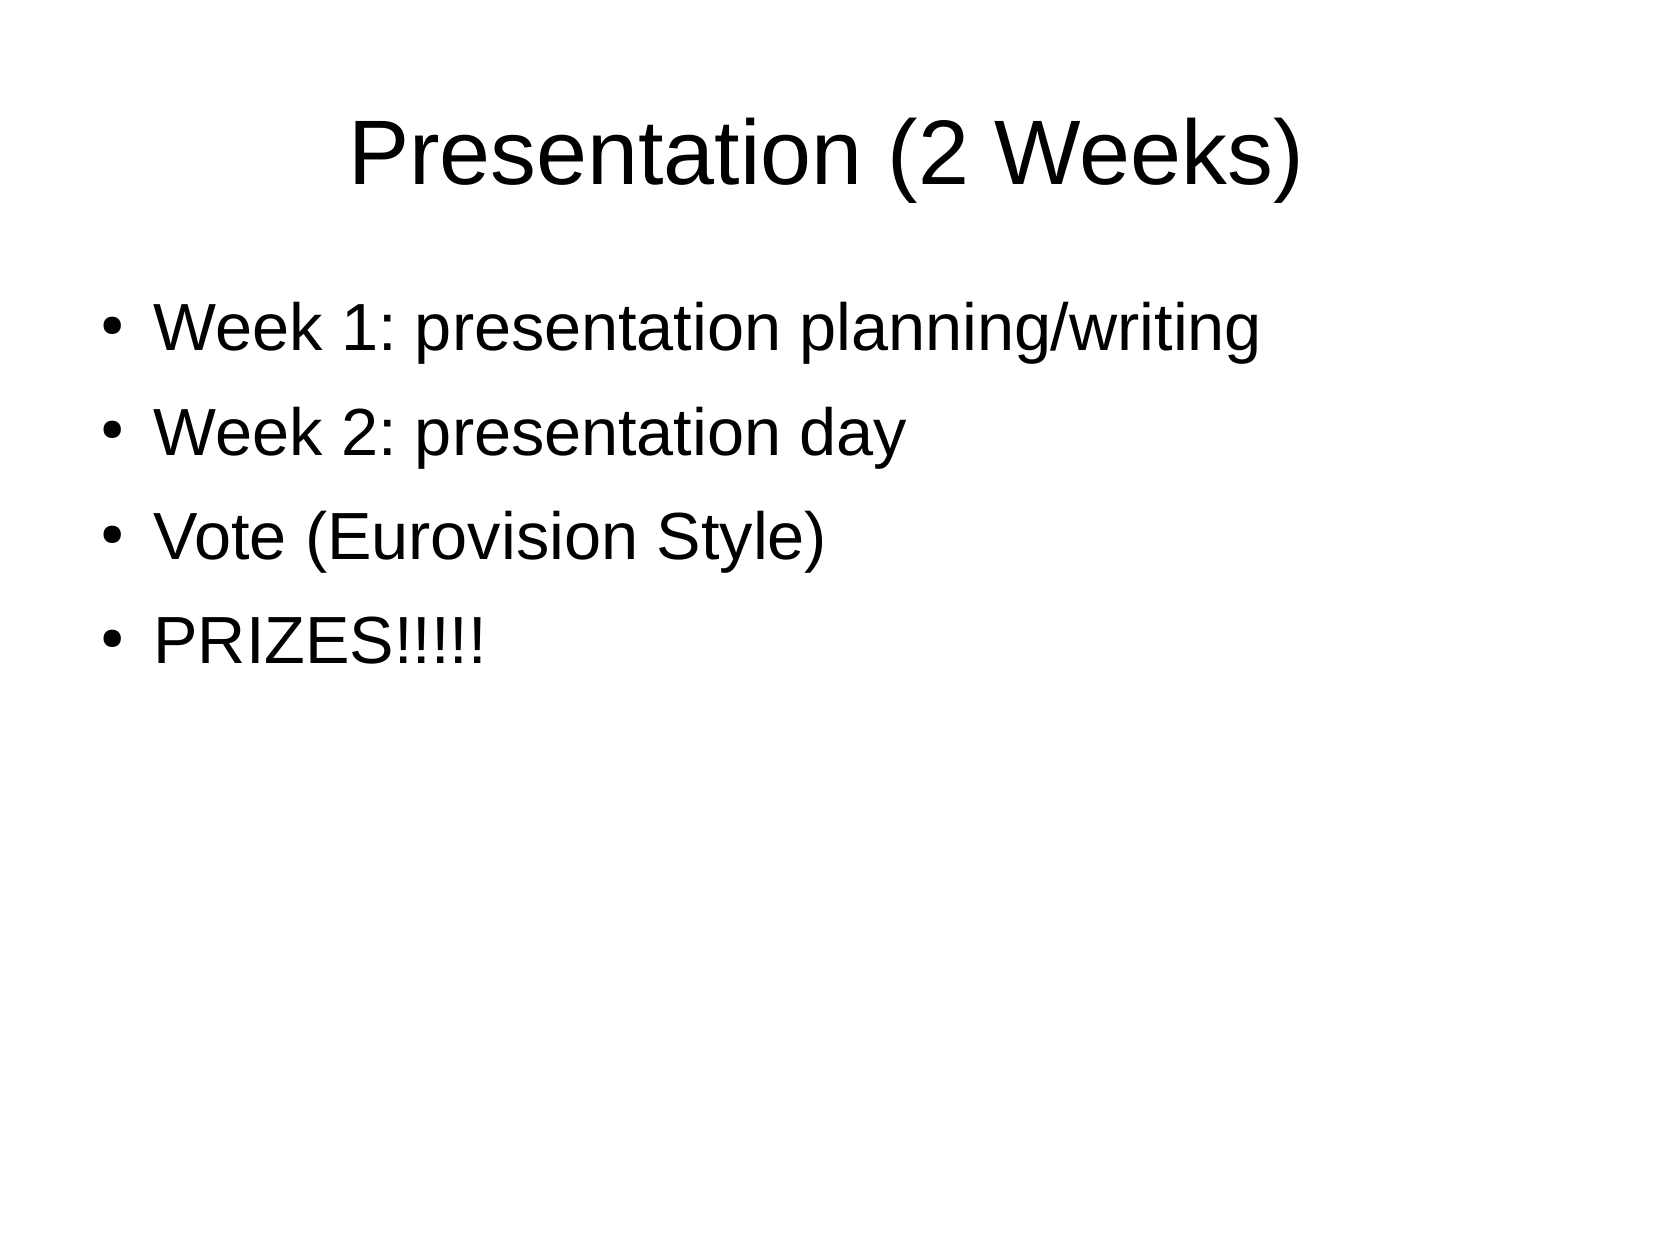

# Presentation (2 Weeks)
Week 1: presentation planning/writing
Week 2: presentation day
Vote (Eurovision Style)
PRIZES!!!!!